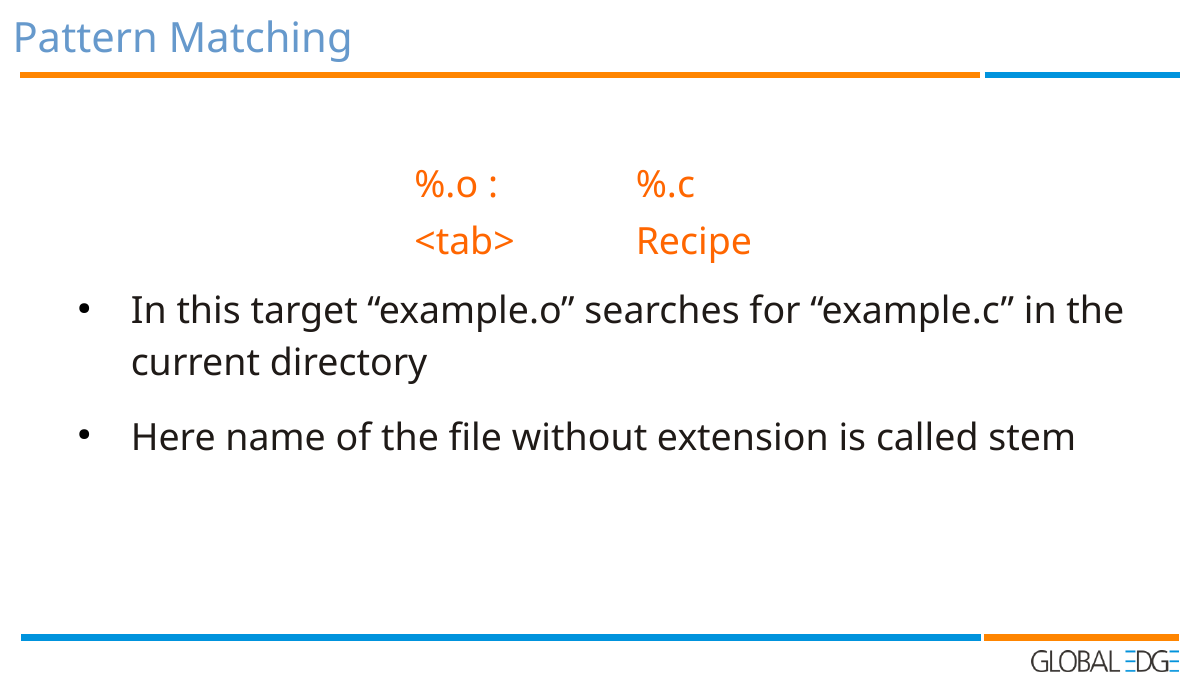

# Pattern Matching
%.o : 		%.c
<tab>		Recipe
In this target “example.o” searches for “example.c” in the current directory
Here name of the file without extension is called stem